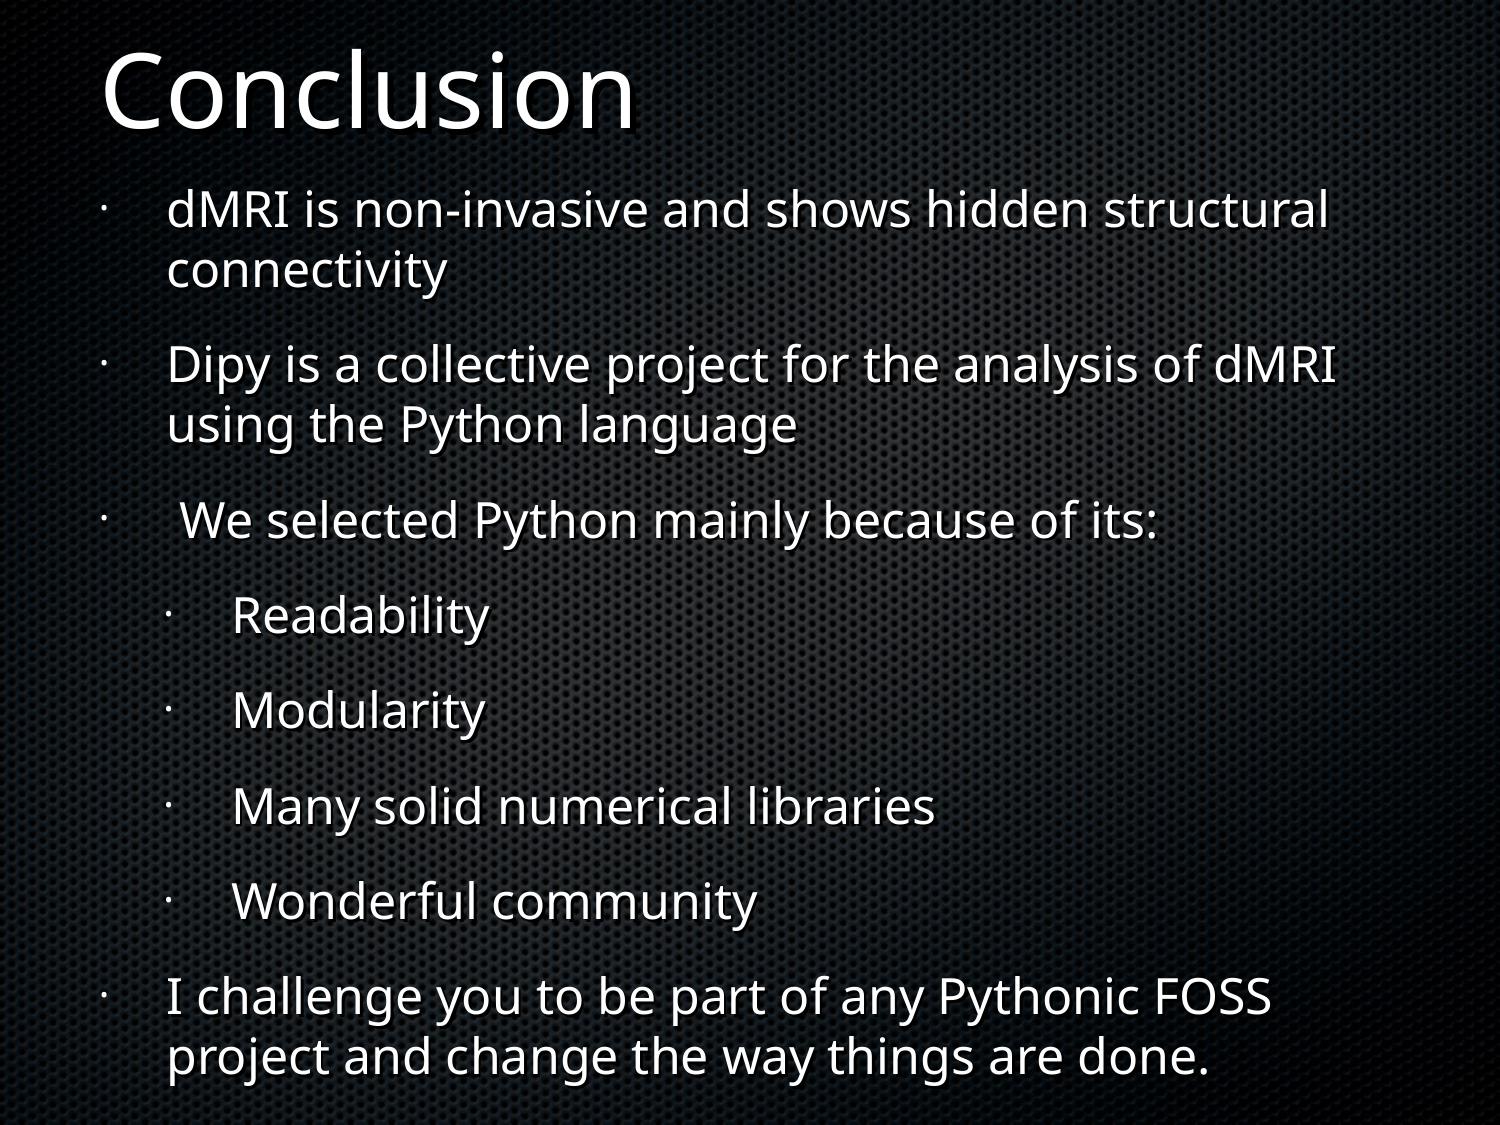

# Conclusion
dMRI is non-invasive and shows hidden structural connectivity
Dipy is a collective project for the analysis of dMRI using the Python language
 We selected Python mainly because of its:
Readability
Modularity
Many solid numerical libraries
Wonderful community
I challenge you to be part of any Pythonic FOSS project and change the way things are done.